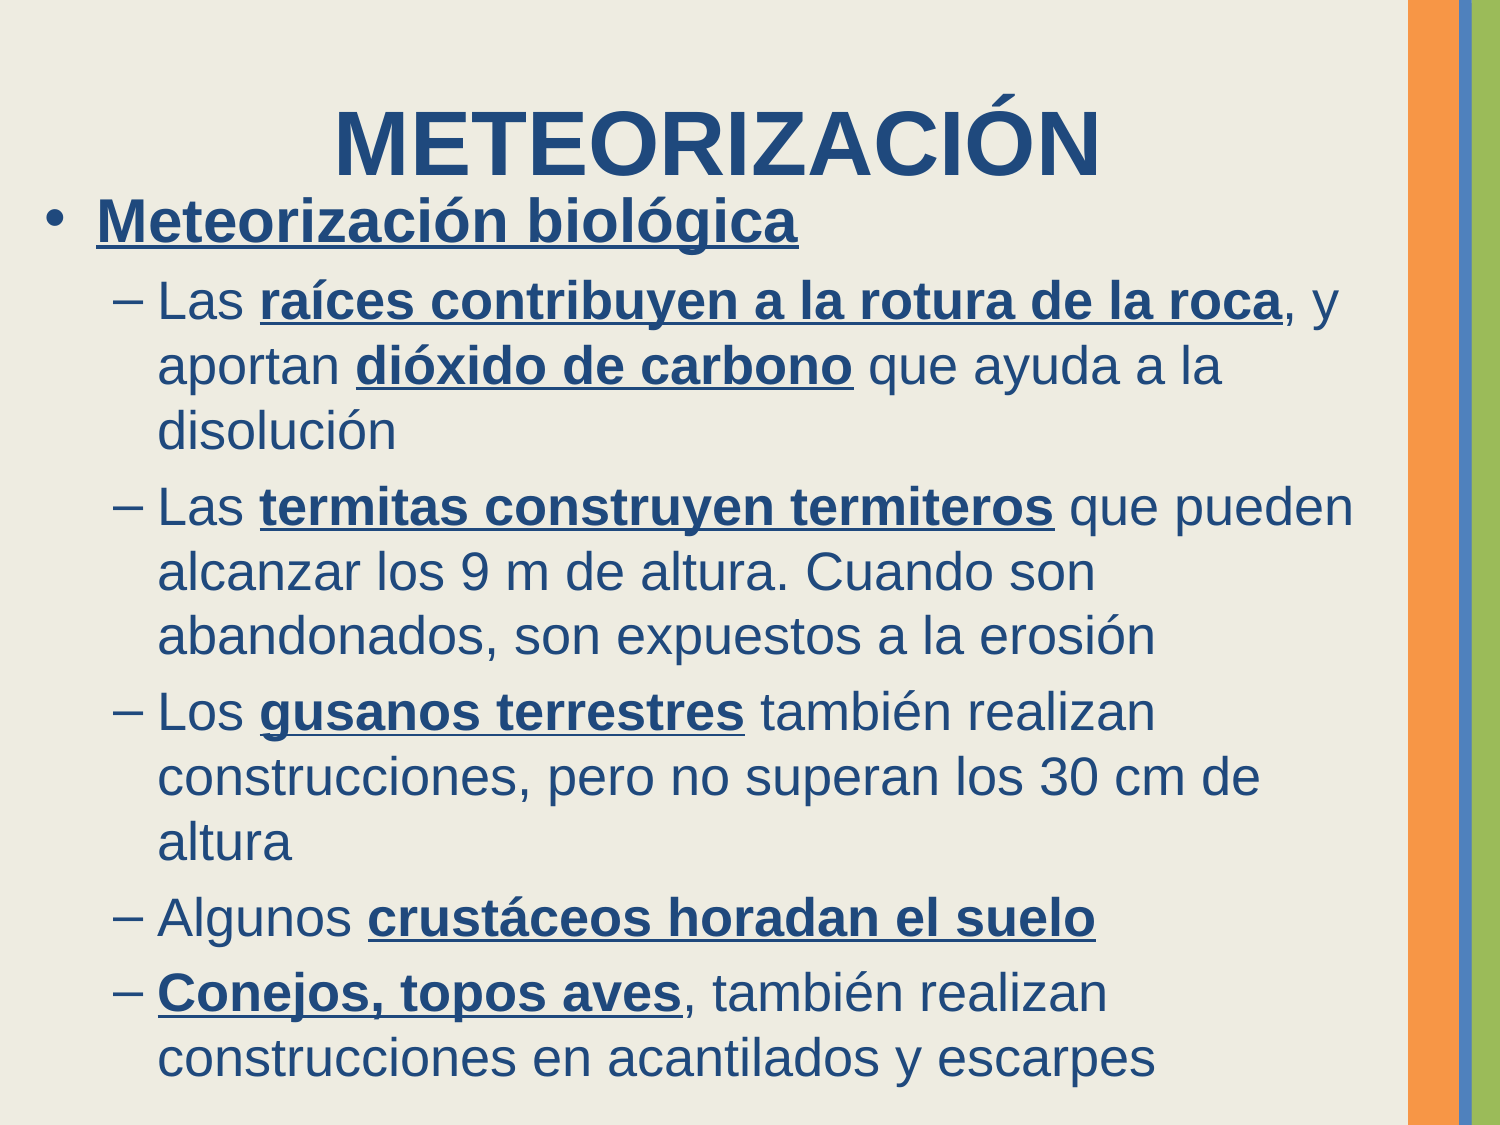

# meteorización
Meteorización biológica
Las raíces contribuyen a la rotura de la roca, y aportan dióxido de carbono que ayuda a la disolución
Las termitas construyen termiteros que pueden alcanzar los 9 m de altura. Cuando son abandonados, son expuestos a la erosión
Los gusanos terrestres también realizan construcciones, pero no superan los 30 cm de altura
Algunos crustáceos horadan el suelo
Conejos, topos aves, también realizan construcciones en acantilados y escarpes